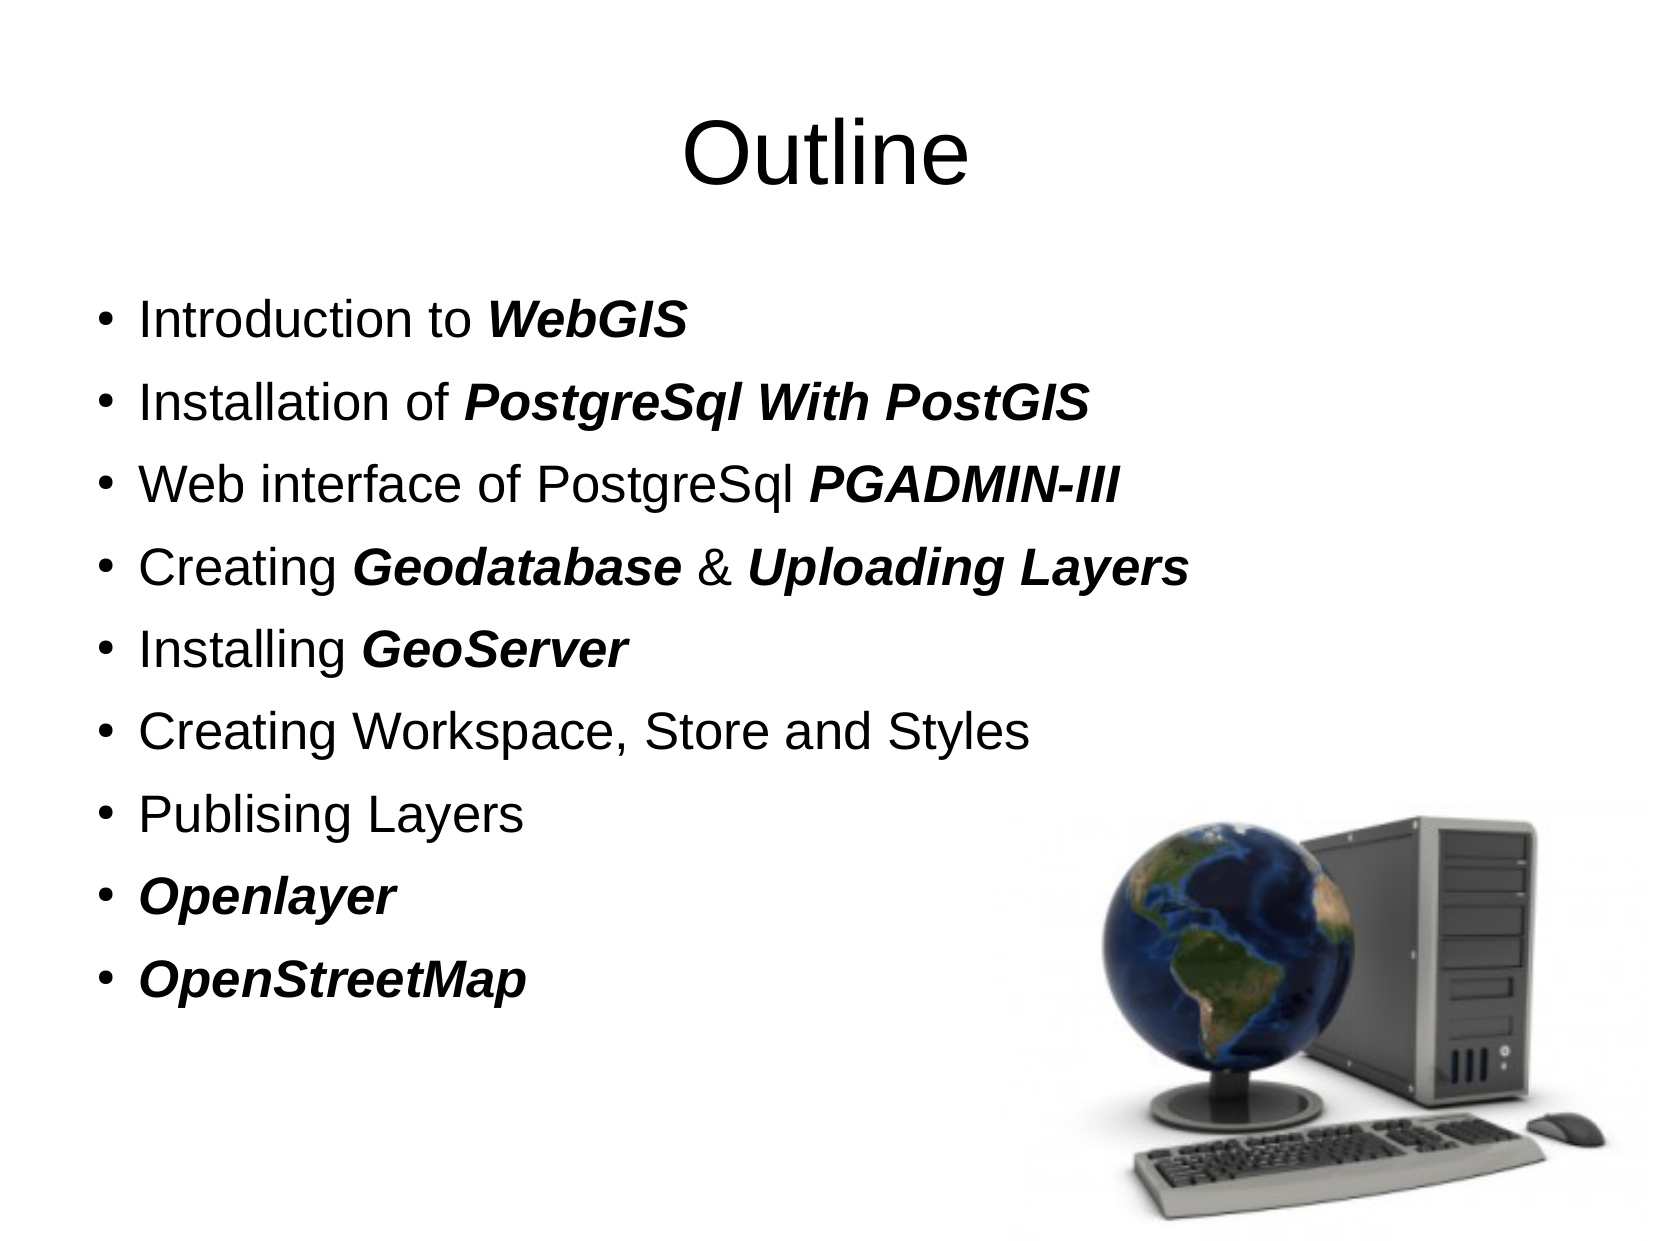

# Outline
Introduction to WebGIS
Installation of PostgreSql With PostGIS
Web interface of PostgreSql PGADMIN-III
Creating Geodatabase & Uploading Layers
Installing GeoServer
Creating Workspace, Store and Styles
Publising Layers
Openlayer
OpenStreetMap